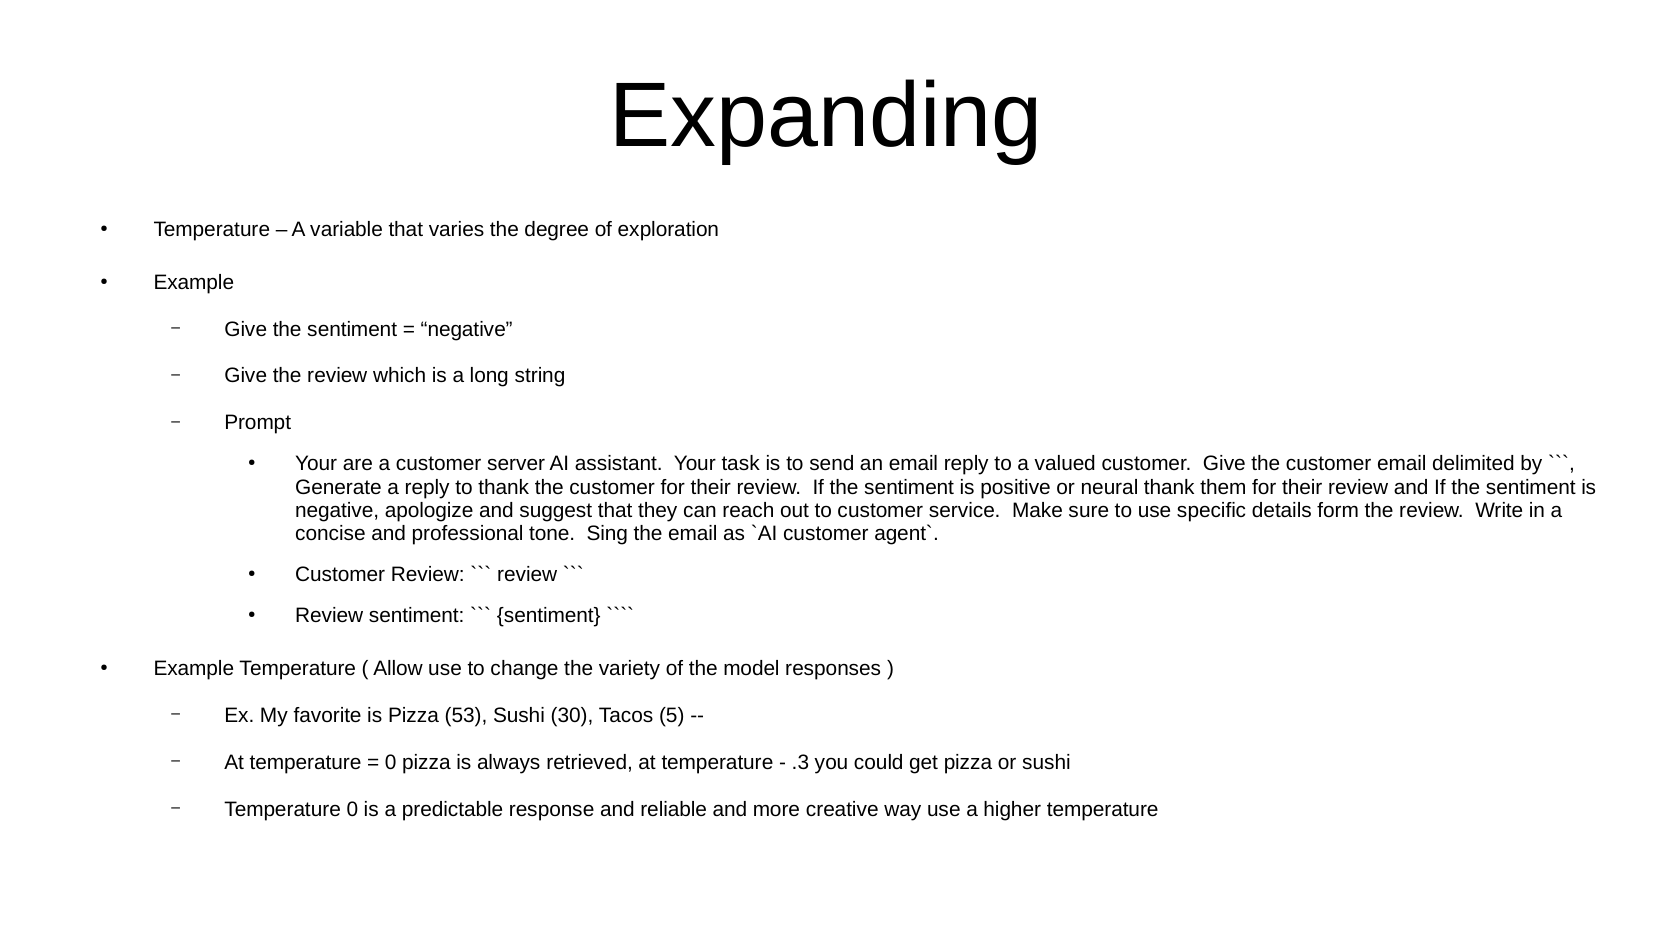

# Expanding
Temperature – A variable that varies the degree of exploration
Example
Give the sentiment = “negative”
Give the review which is a long string
Prompt
Your are a customer server AI assistant. Your task is to send an email reply to a valued customer. Give the customer email delimited by ```, Generate a reply to thank the customer for their review. If the sentiment is positive or neural thank them for their review and If the sentiment is negative, apologize and suggest that they can reach out to customer service. Make sure to use specific details form the review. Write in a concise and professional tone. Sing the email as `AI customer agent`.
Customer Review: ``` review ```
Review sentiment: ``` {sentiment} ````
Example Temperature ( Allow use to change the variety of the model responses )
Ex. My favorite is Pizza (53), Sushi (30), Tacos (5) --
At temperature = 0 pizza is always retrieved, at temperature - .3 you could get pizza or sushi
Temperature 0 is a predictable response and reliable and more creative way use a higher temperature